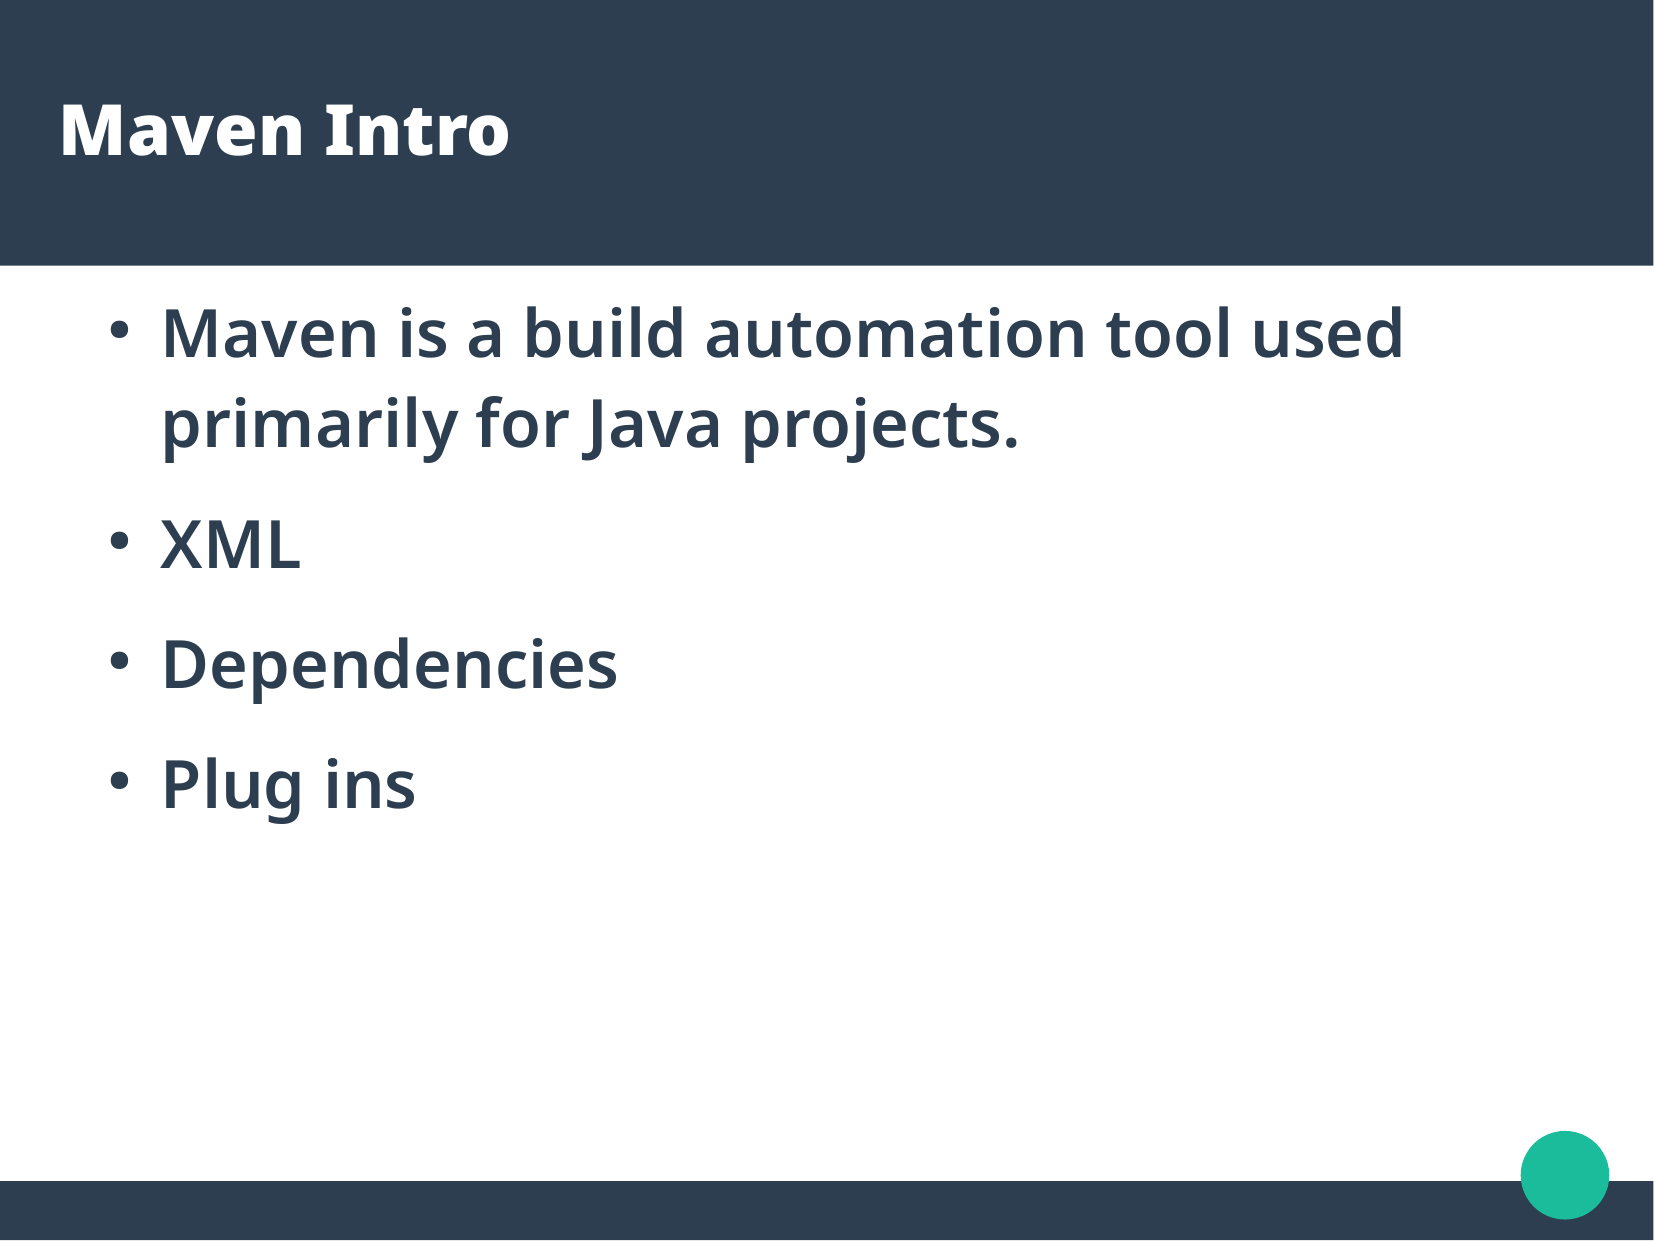

# Maven Intro
Maven is a build automation tool used primarily for Java projects.
XML
Dependencies
Plug ins